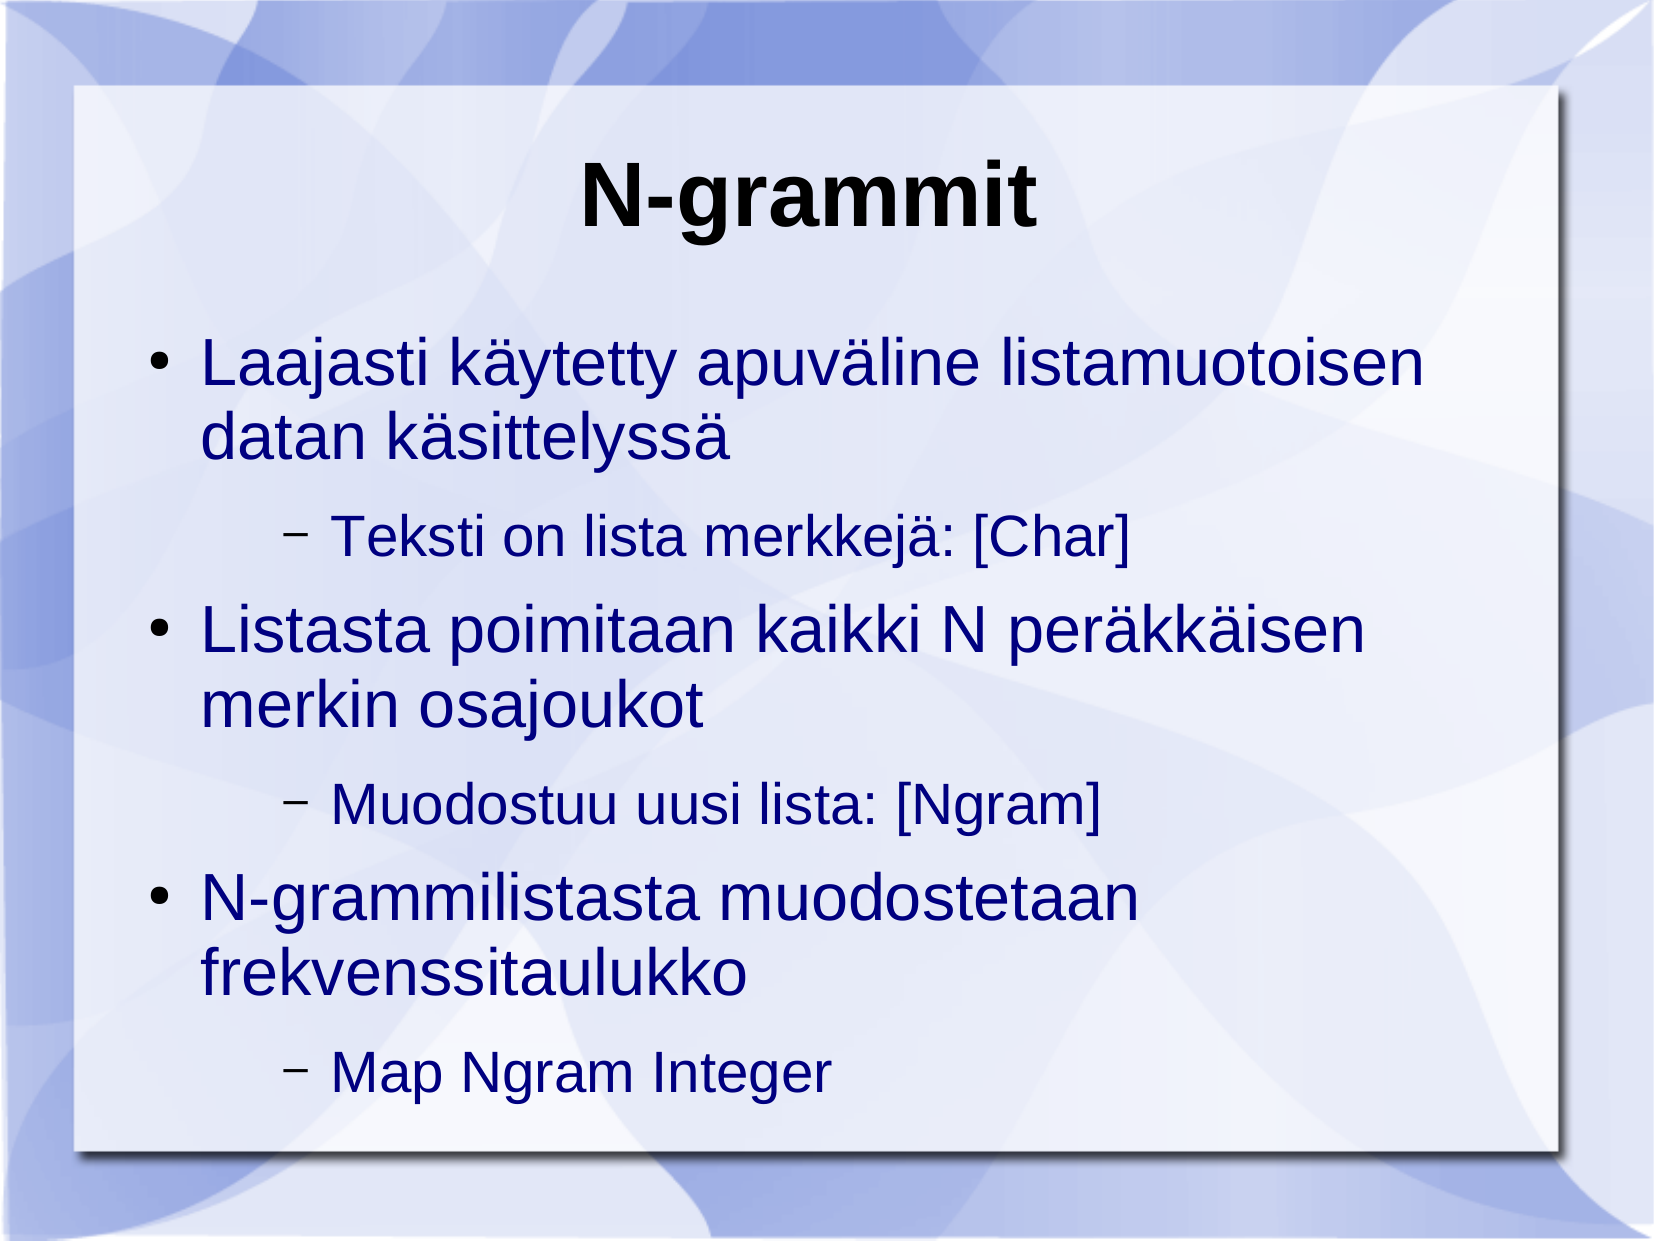

# N-grammit
Laajasti käytetty apuväline listamuotoisen datan käsittelyssä
Teksti on lista merkkejä: [Char]
Listasta poimitaan kaikki N peräkkäisen merkin osajoukot
Muodostuu uusi lista: [Ngram]
N-grammilistasta muodostetaan frekvenssitaulukko
Map Ngram Integer